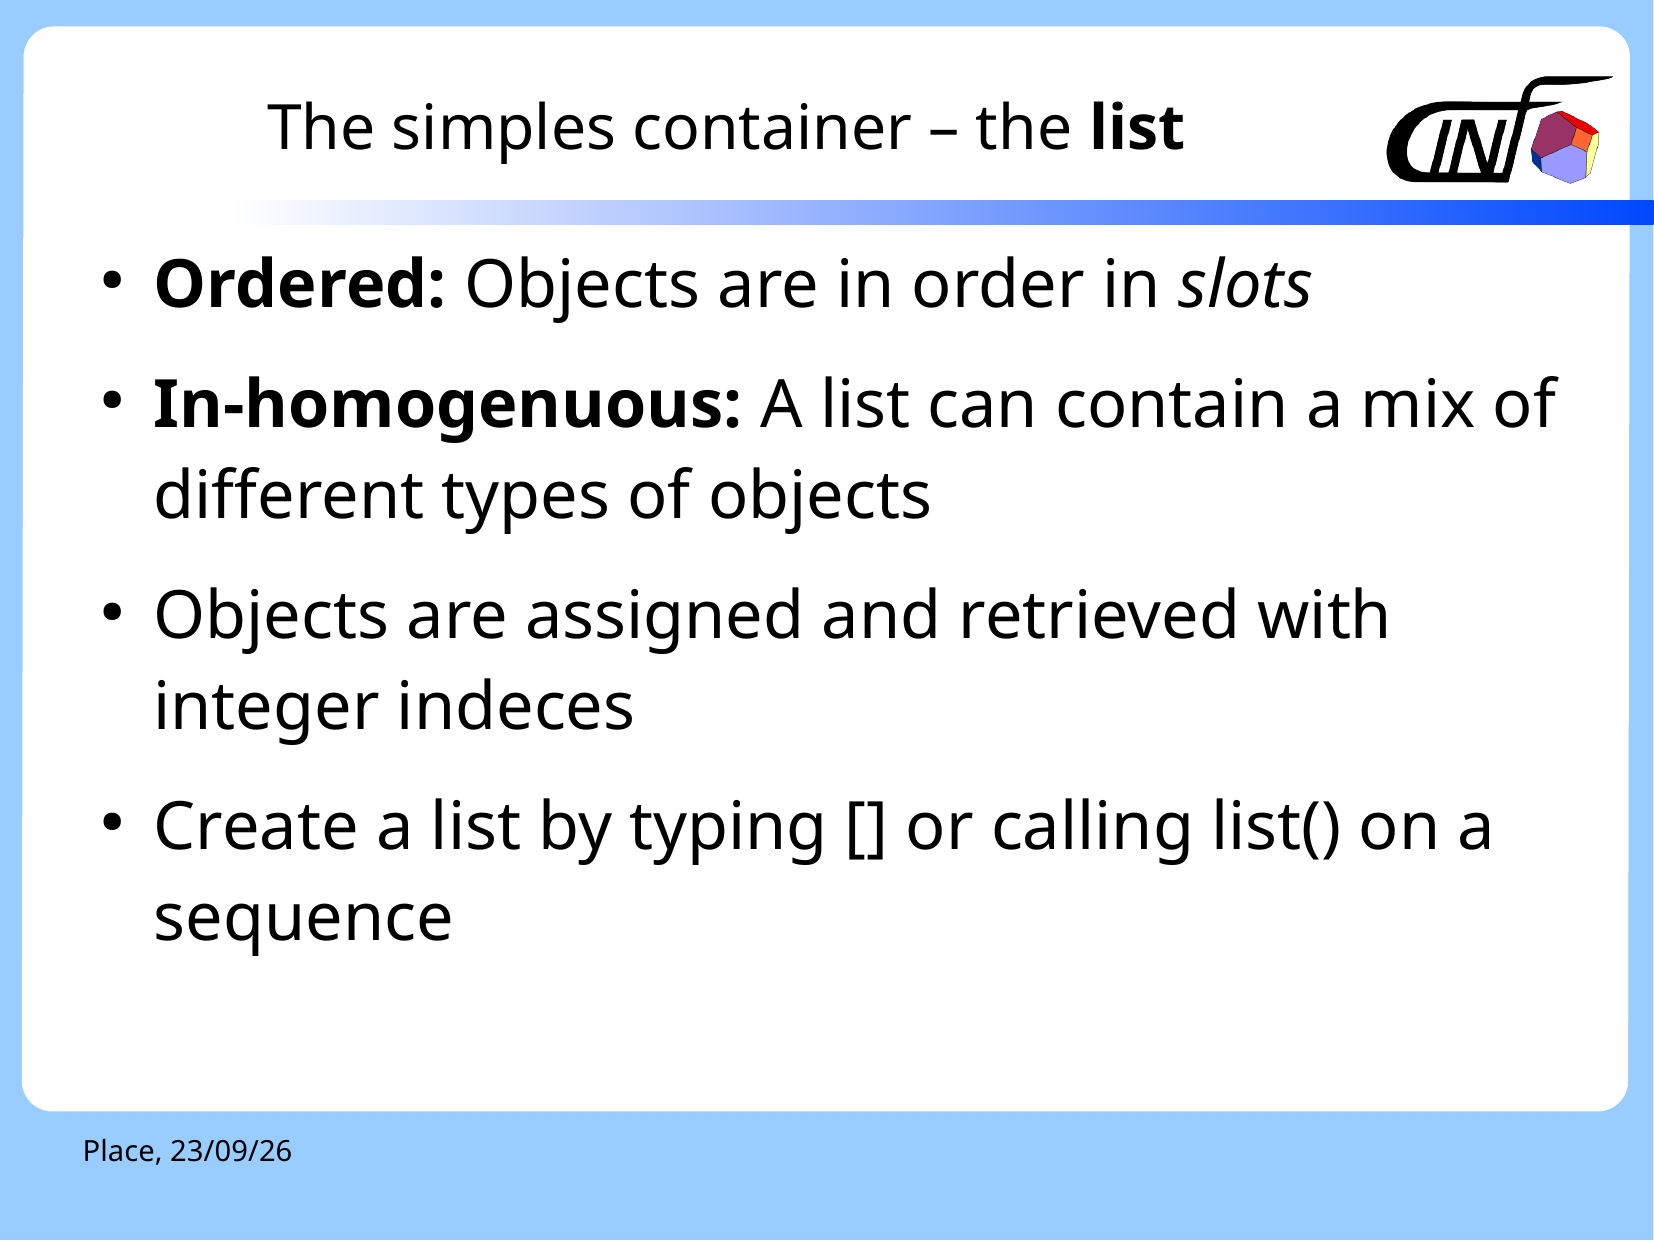

# The simples container – the list
Ordered: Objects are in order in slots
In-homogenuous: A list can contain a mix of different types of objects
Objects are assigned and retrieved with integer indeces
Create a list by typing [] or calling list() on a sequence